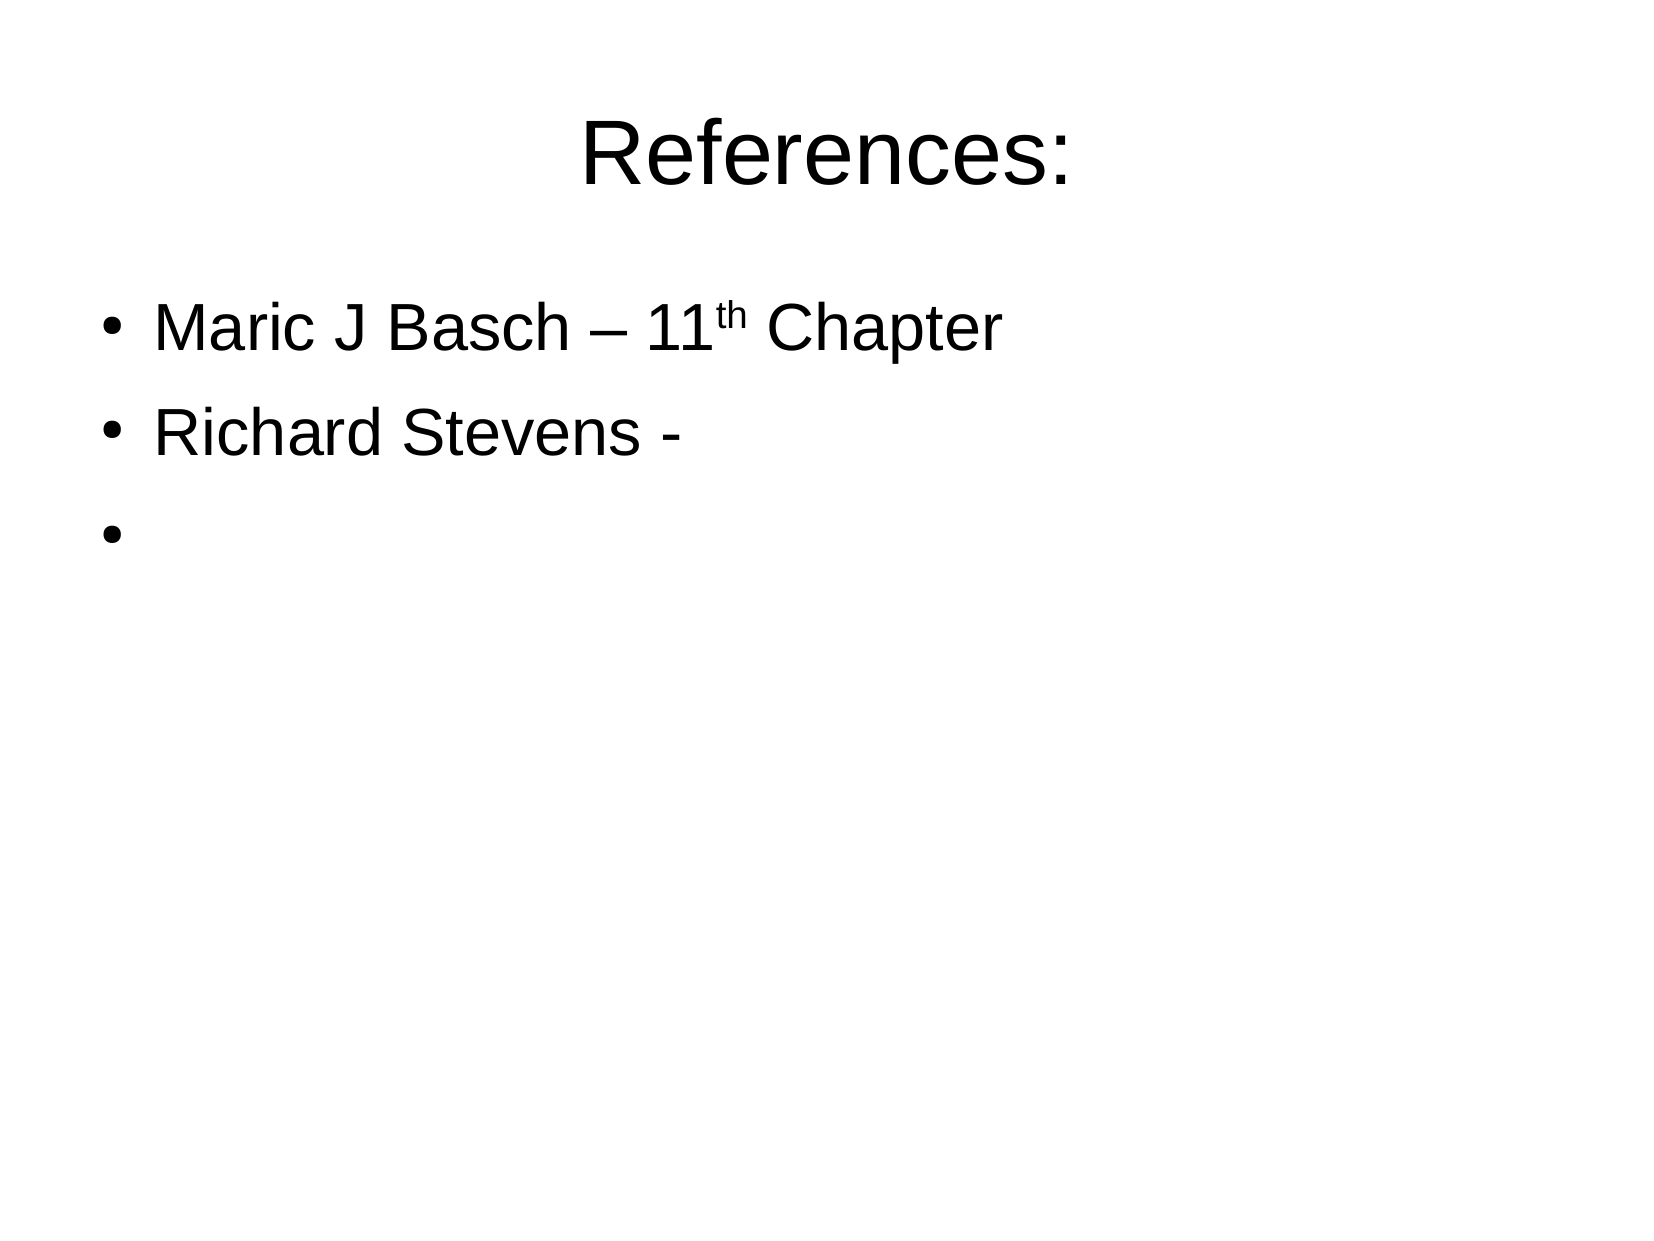

# References:
Maric J Basch – 11th Chapter
Richard Stevens -